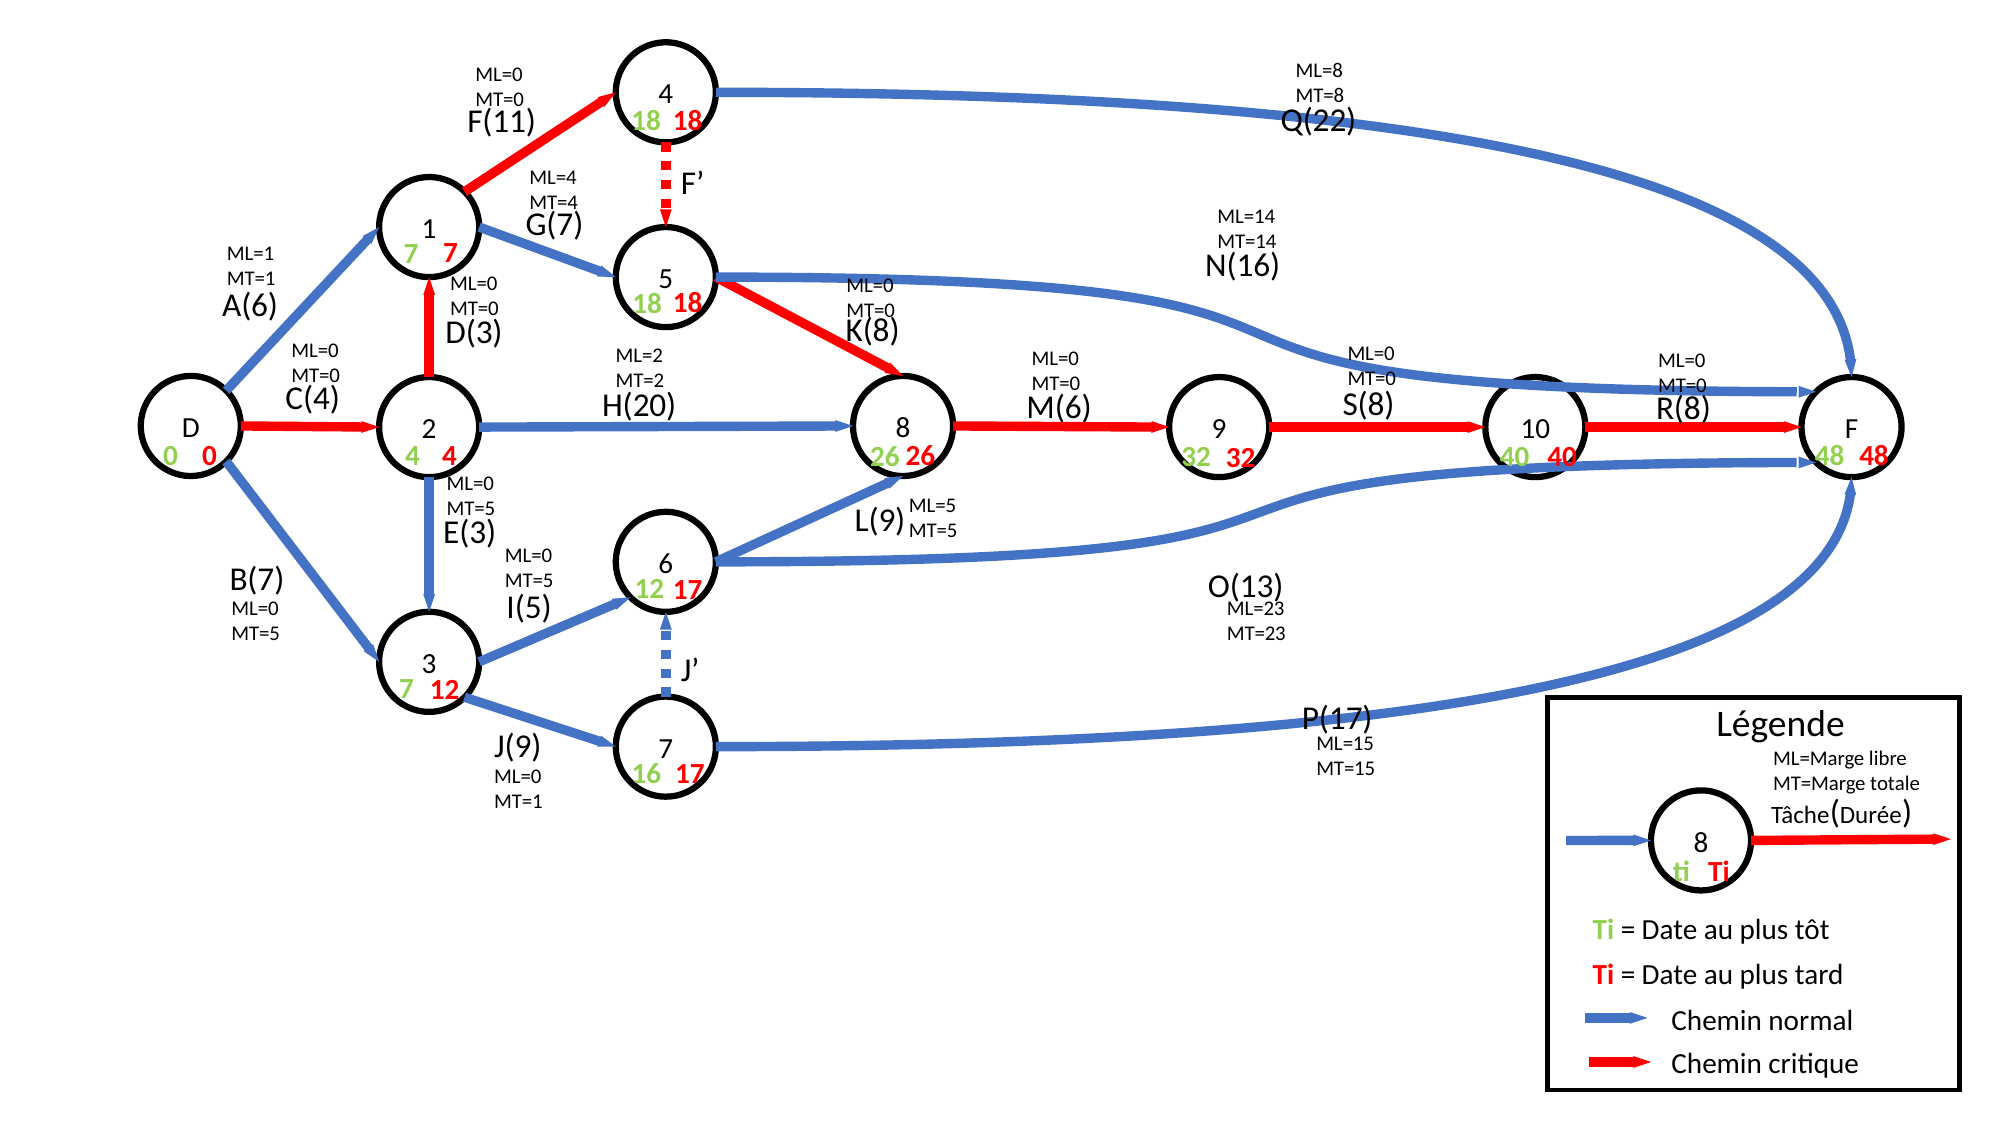

4
ML=8
MT=8
ML=0
MT=0
Q(22)
F(11)
18
18
F’
ML=4
MT=4
1
G(7)
ML=14
MT=14
7
7
5
ML=1
MT=1
N(16)
ML=0
MT=0
ML=0
MT=0
A(6)
18
18
K(8)
D(3)
ML=0
MT=0
ML=0
MT=0
ML=2
MT=2
ML=0
MT=0
ML=0
MT=0
C(4)
S(8)
H(20)
D
8
2
9
10
F
M(6)
R(8)
4
26
48
0
0
4
48
26
32
40
40
32
ML=0
MT=5
ML=5
MT=5
L(9)
E(3)
6
ML=0
MT=5
B(7)
O(13)
12
17
I(5)
ML=0
MT=5
ML=23
MT=23
3
J’
7
12
P(17)
Légende
7
J(9)
ML=15
MT=15
ML=Marge libre
MT=Marge totale
16
17
ML=0
MT=1
Tâche(Durée)
8
ti
Ti
Ti = Date au plus tôt
Ti = Date au plus tard
Chemin normal
Chemin critique